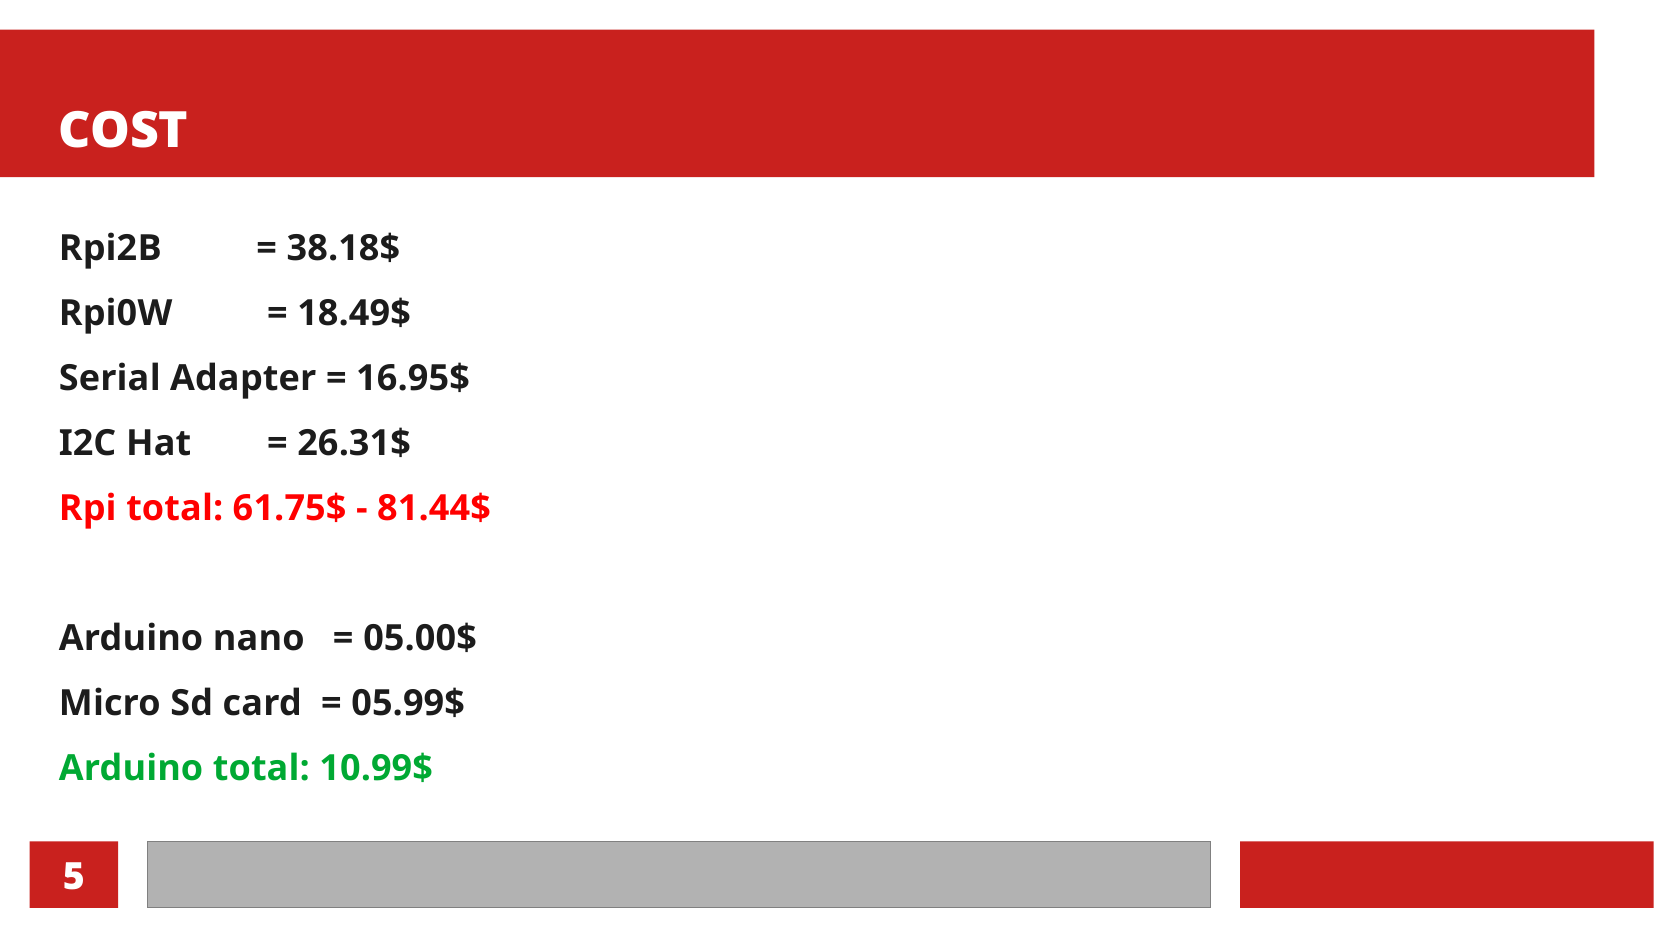

# COST
Rpi2B = 38.18$
Rpi0W = 18.49$
Serial Adapter = 16.95$
I2C Hat = 26.31$
Rpi total: 61.75$ - 81.44$
Arduino nano = 05.00$
Micro Sd card = 05.99$
Arduino total: 10.99$
5